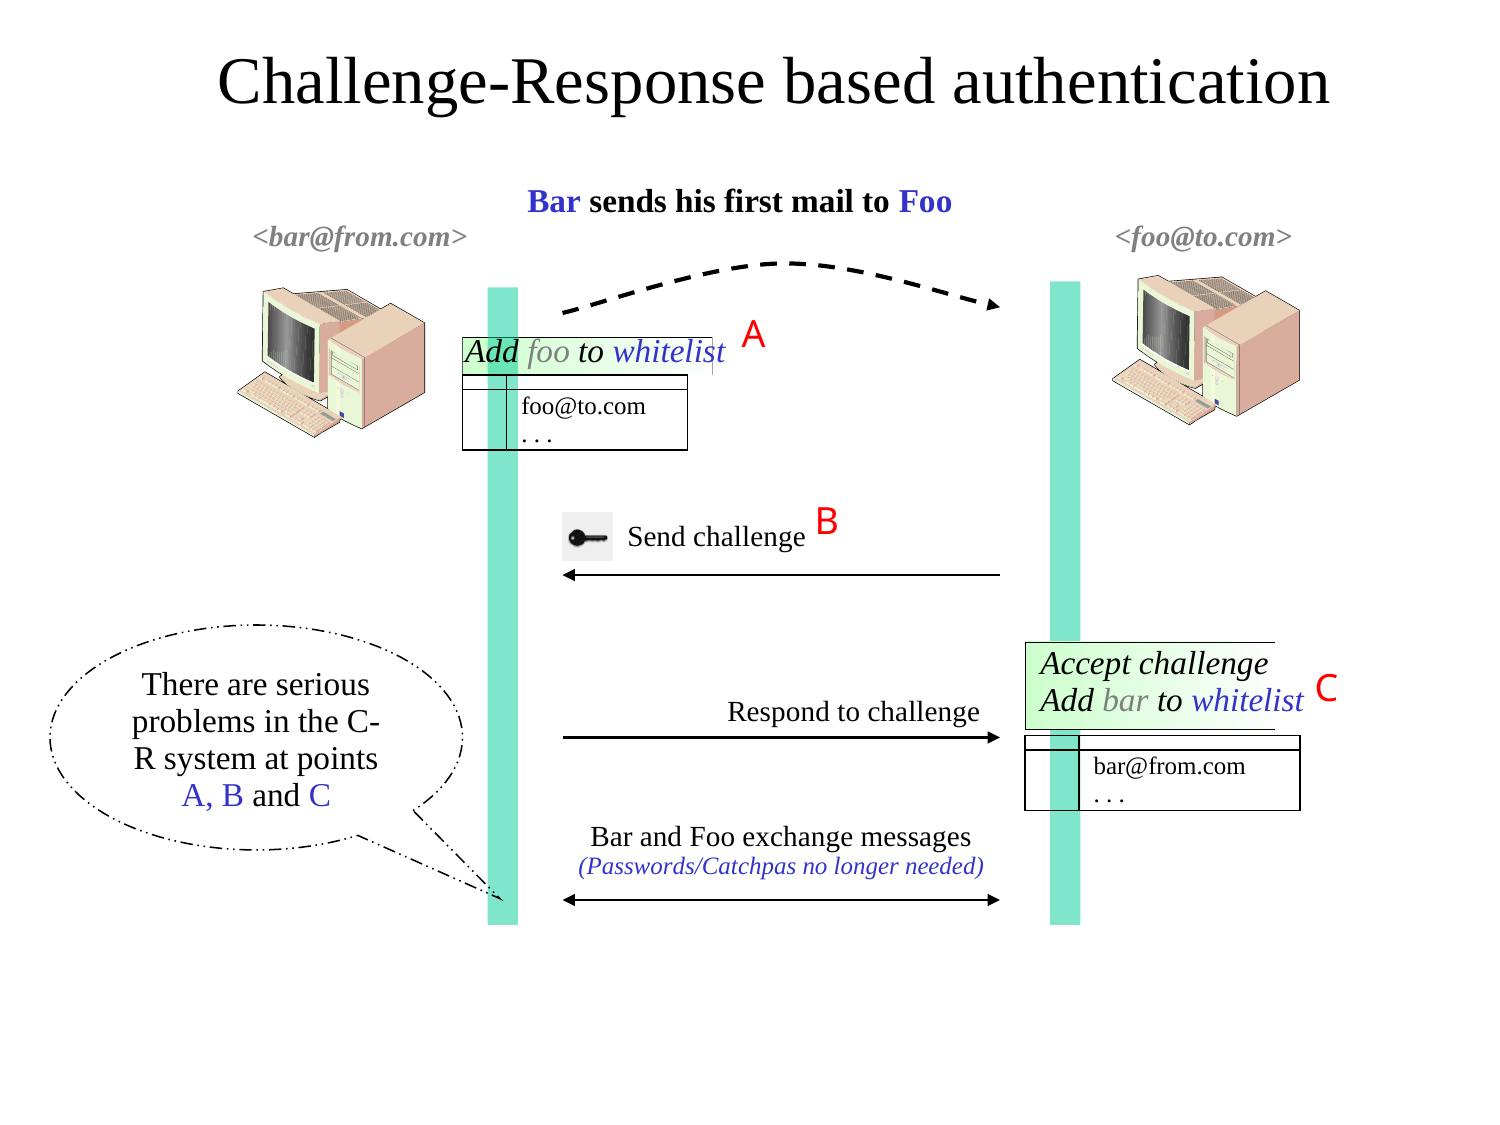

# Challenge-Response based authentication
Bar sends his first mail to Foo
<bar@from.com>
<foo@to.com>
A
Add foo to whitelist
foo@to.com
. . .
B
Send challenge
There are serious problems in the C-R system at points A, B and C
Accept challenge
Add bar to whitelist
C
Respond to challenge
bar@from.com
. . .
Bar and Foo exchange messages
(Passwords/Catchpas no longer needed)